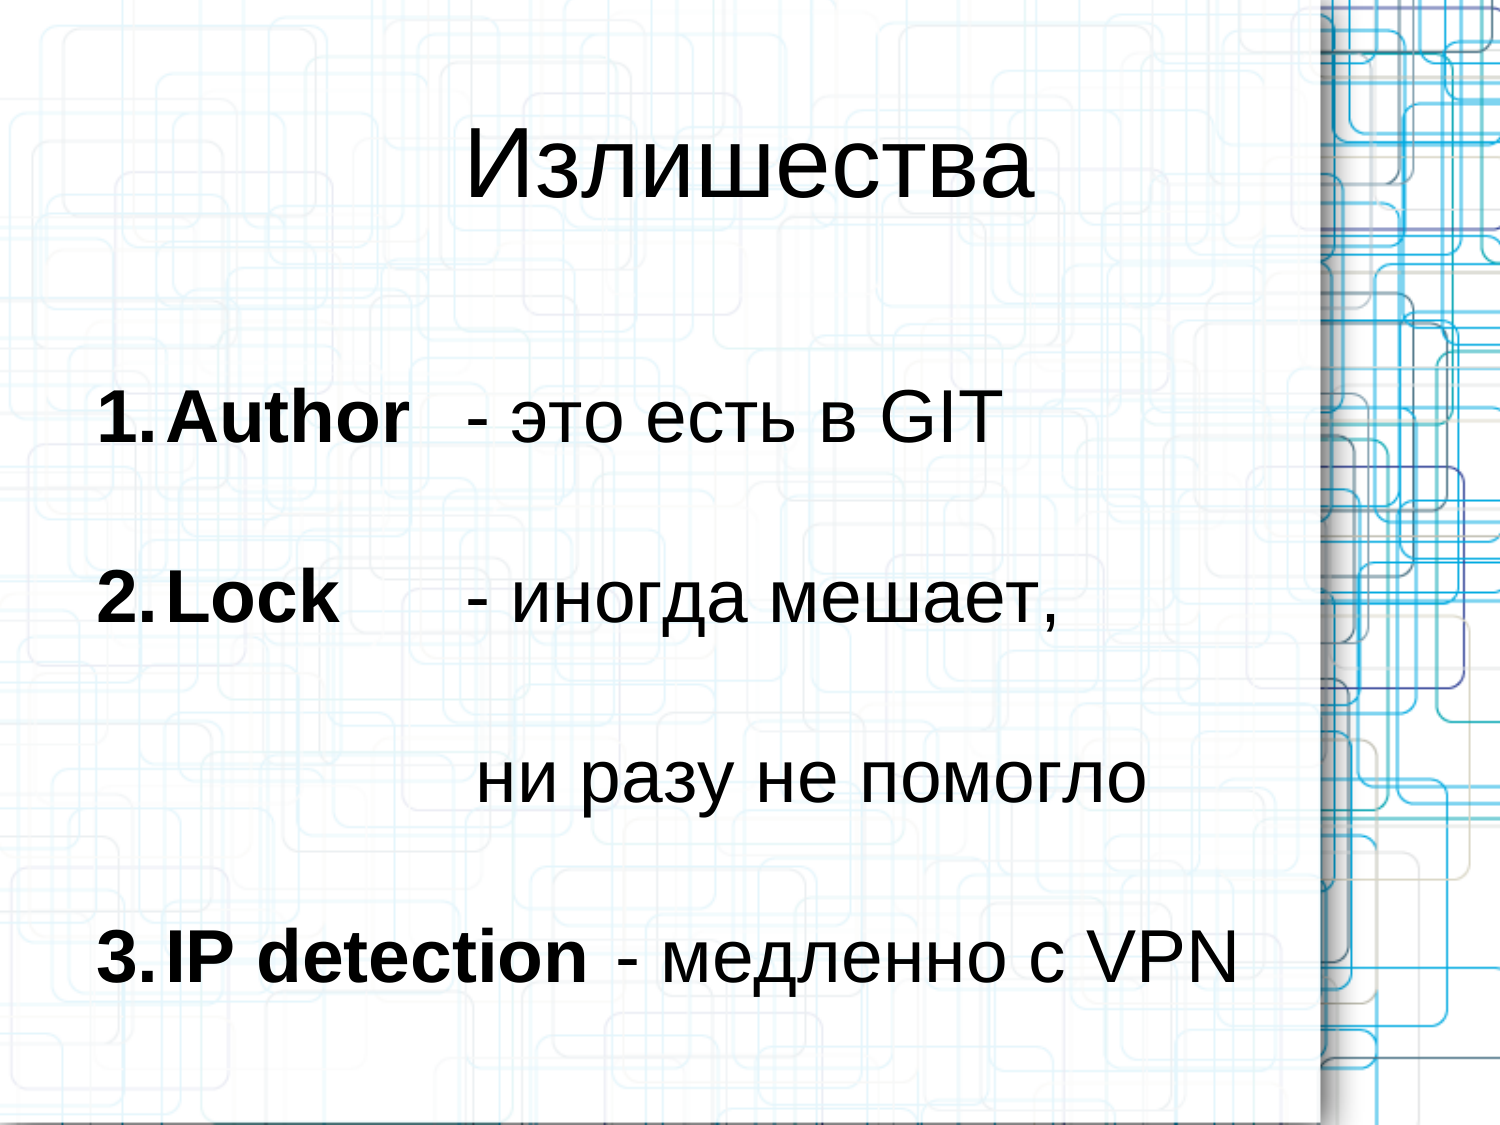

# Излишества
Author	- это есть в GIT
Lock		- иногда мешает,
 ни разу не помогло
IP detection	- медленно с VPN